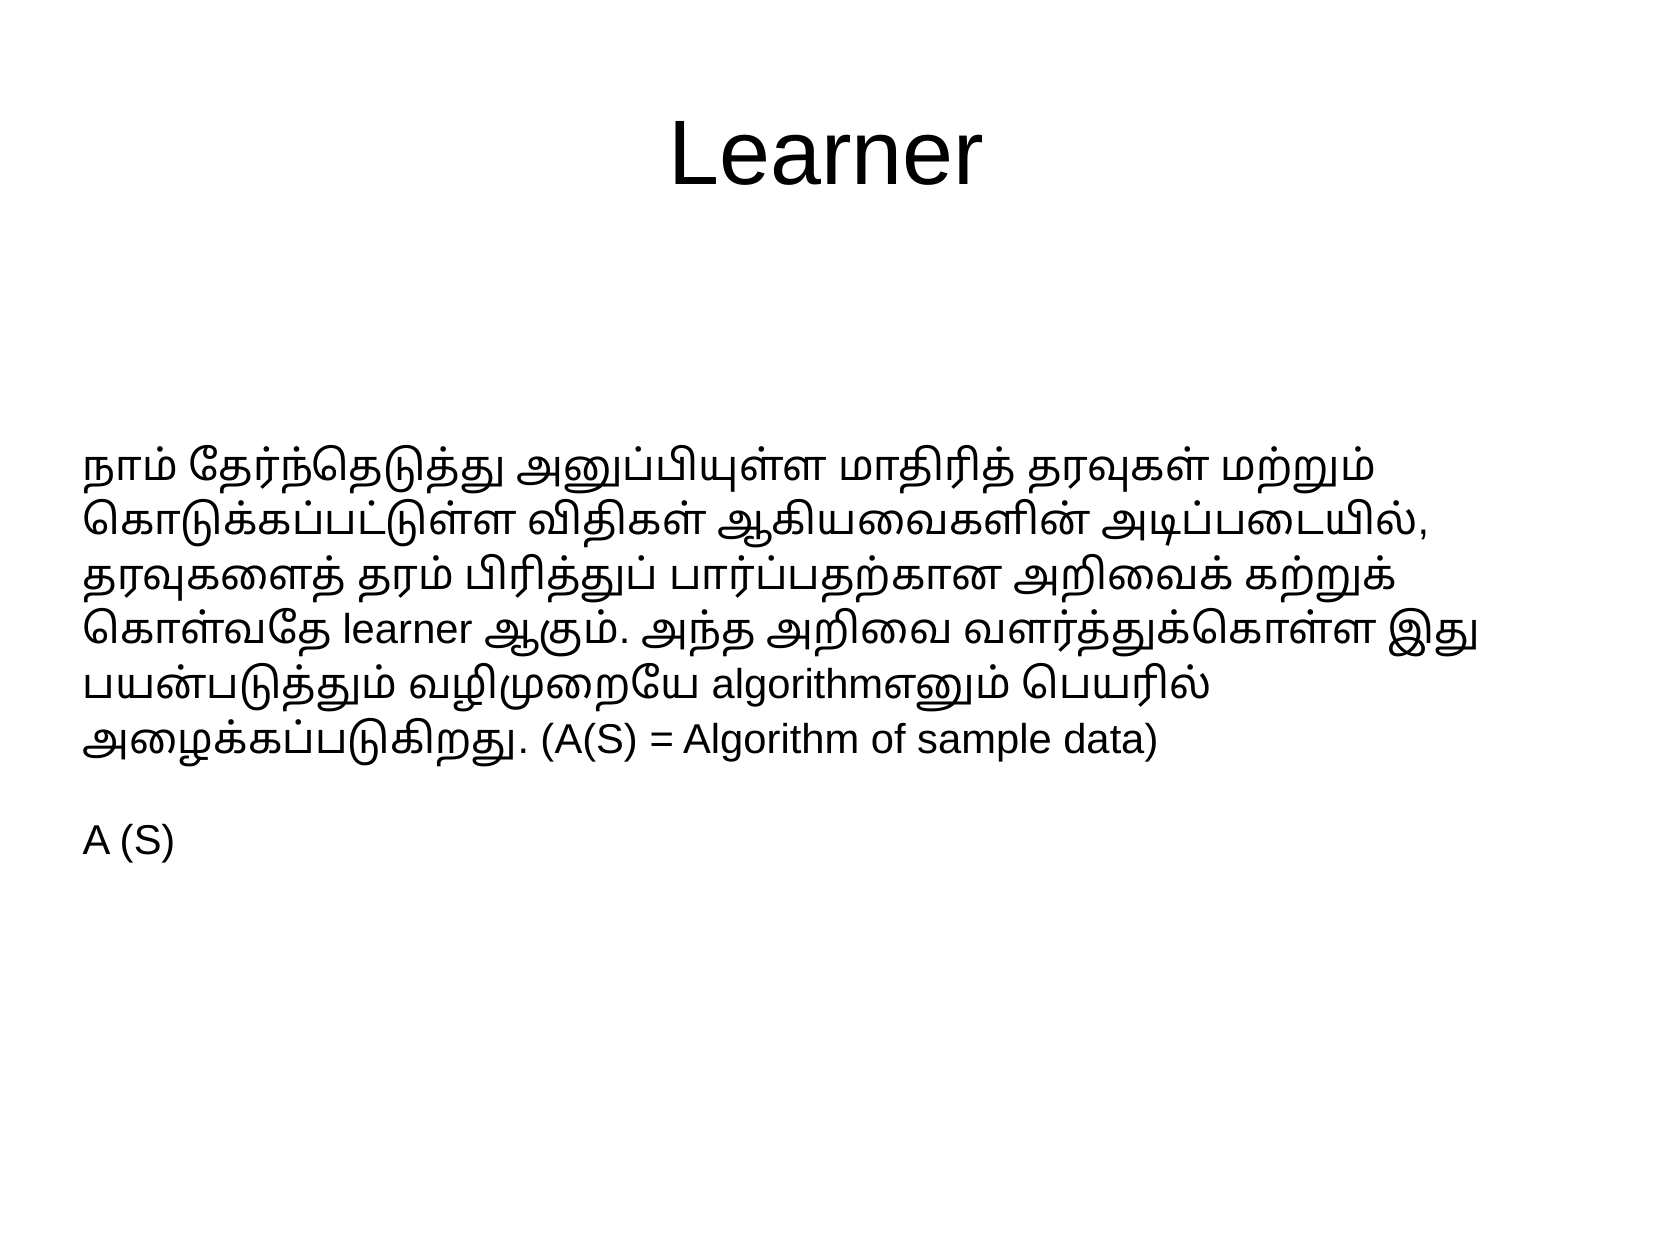

# Learner
நாம் தேர்ந்தெடுத்து அனுப்பியுள்ள மாதிரித் தரவுகள் மற்றும் கொடுக்கப்பட்டுள்ள விதிகள் ஆகியவைகளின் அடிப்படையில், தரவுகளைத் தரம் பிரித்துப் பார்ப்பதற்கான அறிவைக் கற்றுக் கொள்வதே learner ஆகும். அந்த அறிவை வளர்த்துக்கொள்ள இது பயன்படுத்தும் வழிமுறையே algorithmஎனும் பெயரில் அழைக்கப்படுகிறது. (A(S) = Algorithm of sample data)
A (S)